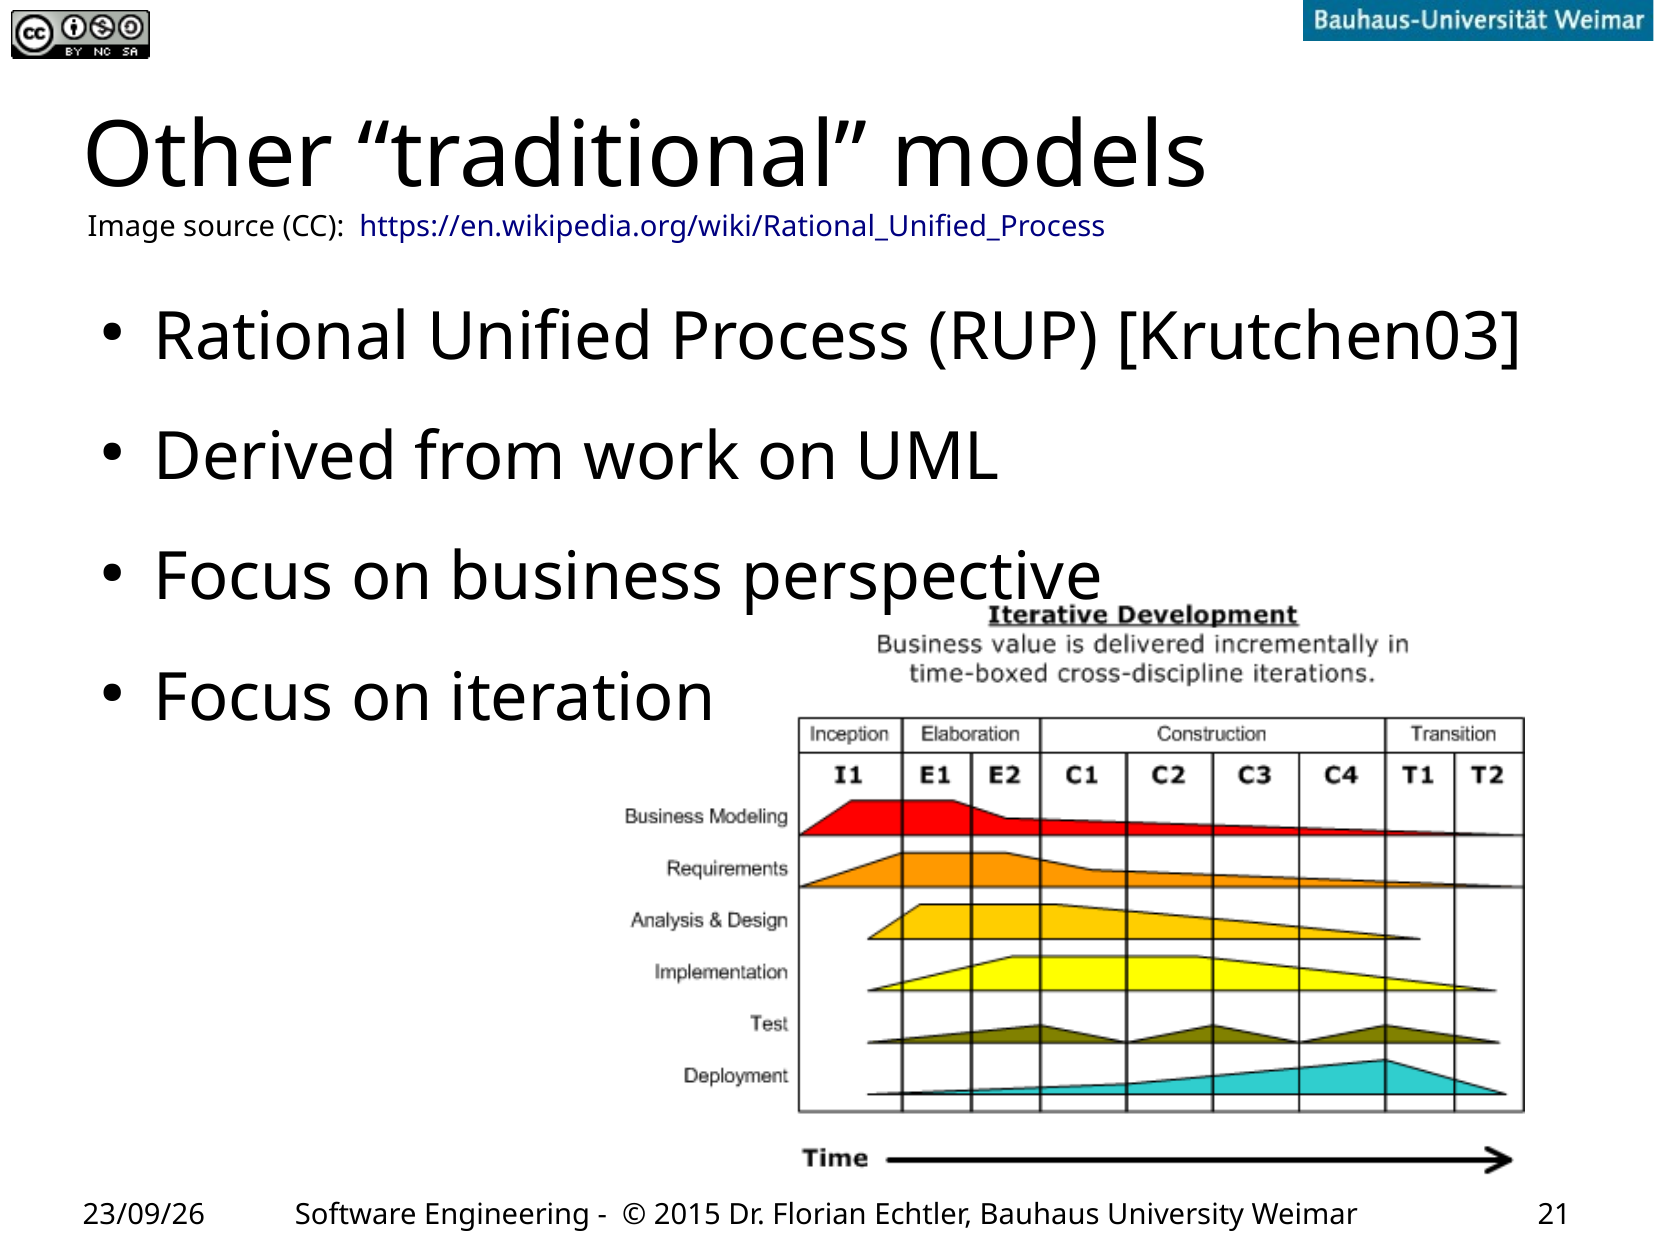

# Other “traditional” models
Image source (CC): https://en.wikipedia.org/wiki/Rational_Unified_Process
Rational Unified Process (RUP) [Krutchen03]
Derived from work on UML
Focus on business perspective
Focus on iteration
Software Engineering - © 2015 Dr. Florian Echtler, Bauhaus University Weimar
21